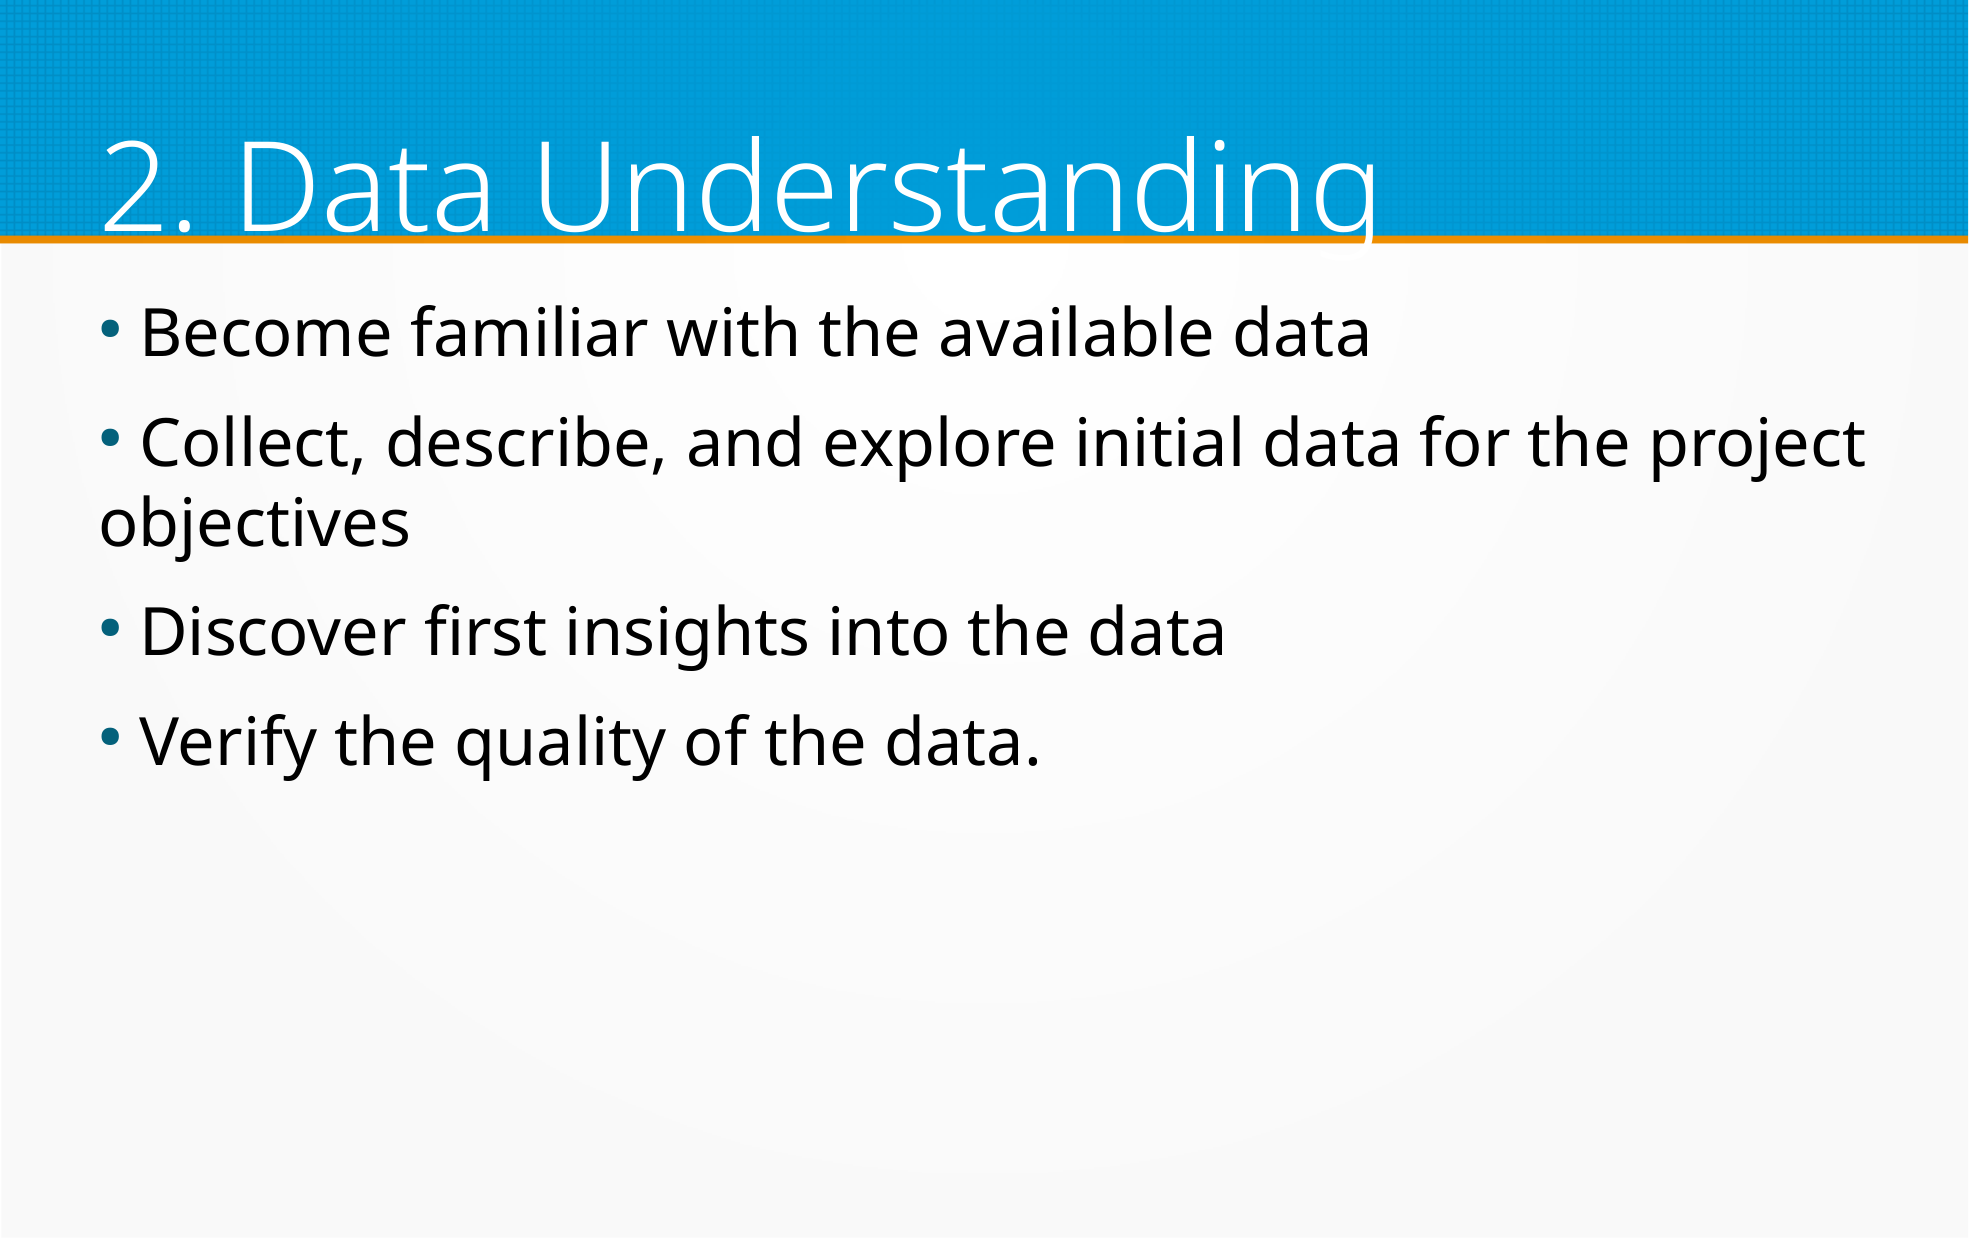

# 2. Data Understanding
 Become familiar with the available data
 Collect, describe, and explore initial data for the project objectives
 Discover first insights into the data
 Verify the quality of the data.